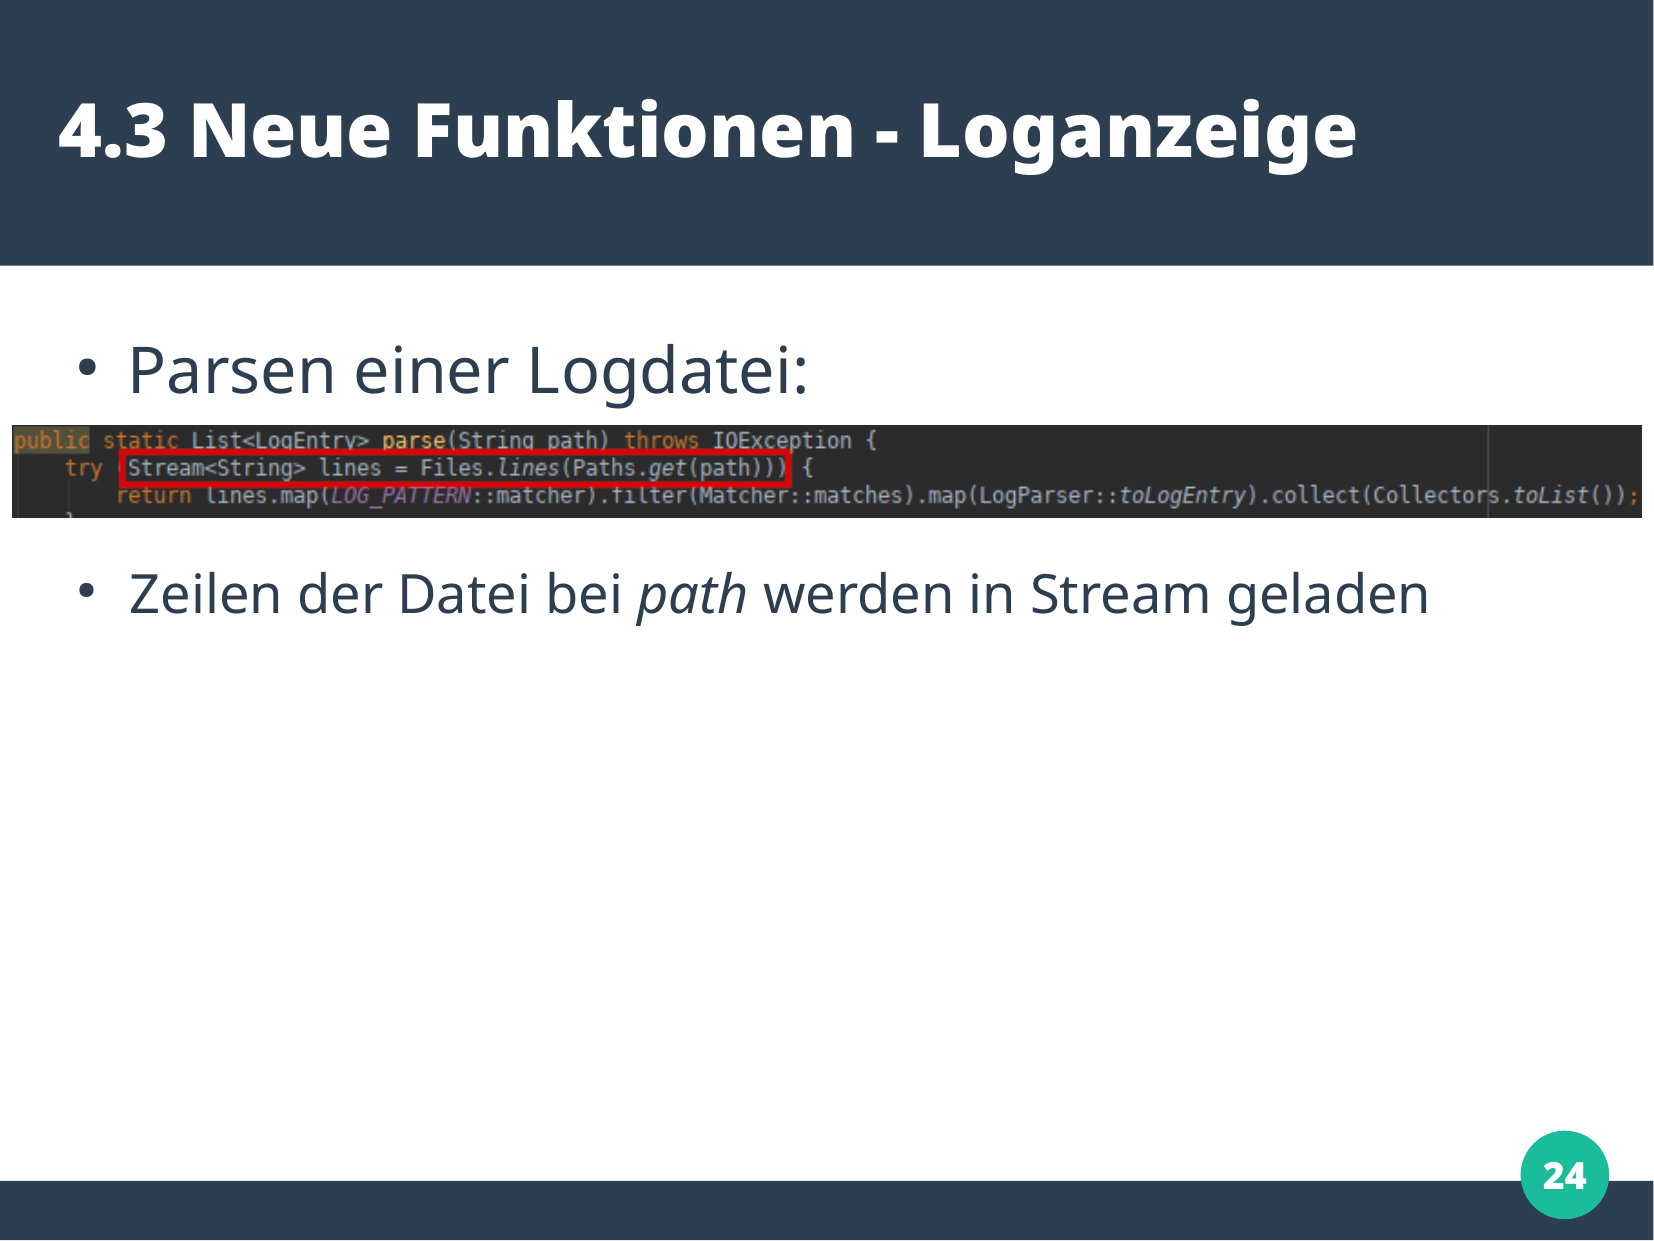

# 4.3 Neue Funktionen - Loganzeige
Parsen einer Logdatei:
Zeilen der Datei bei path werden in Stream geladen
24